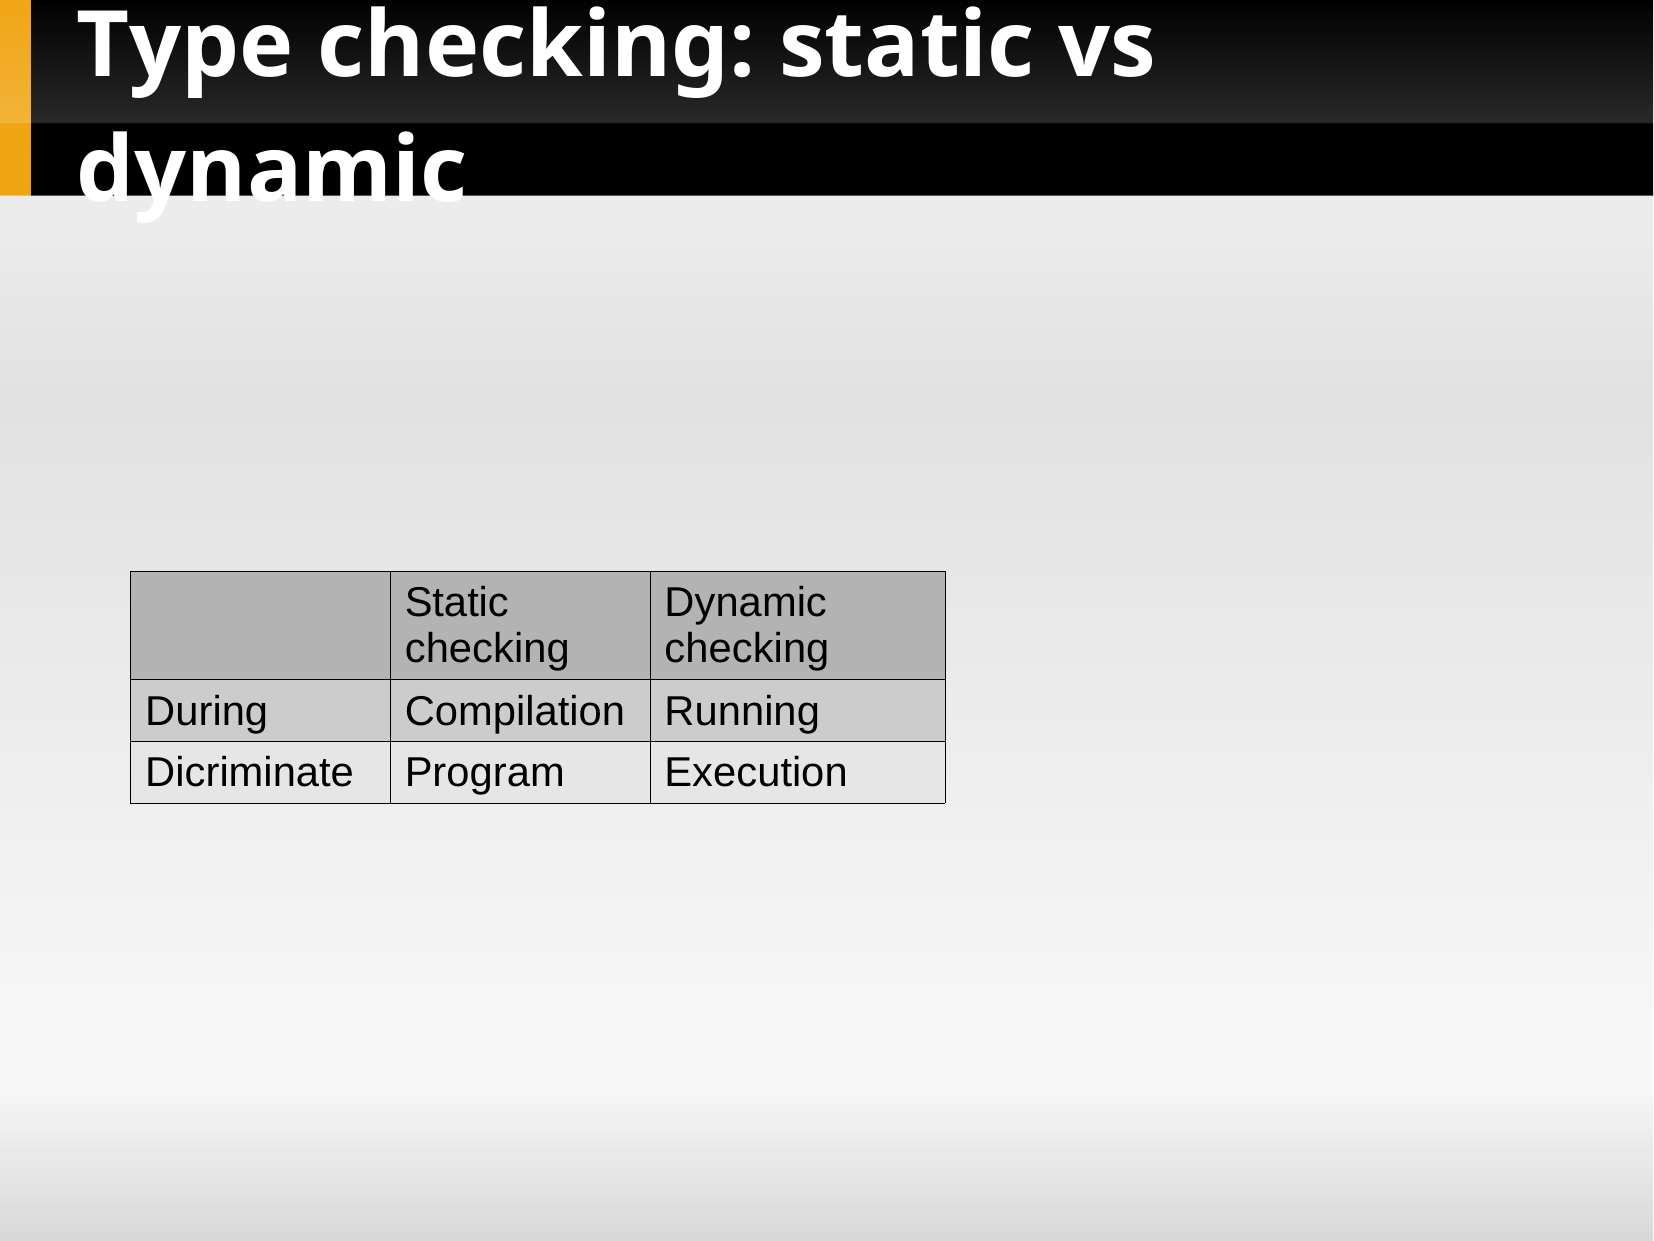

# Type checking: static vs dynamic
| | Static checking | Dynamic checking |
| --- | --- | --- |
| During | Compilation | Running |
| Dicriminate | Program | Execution |